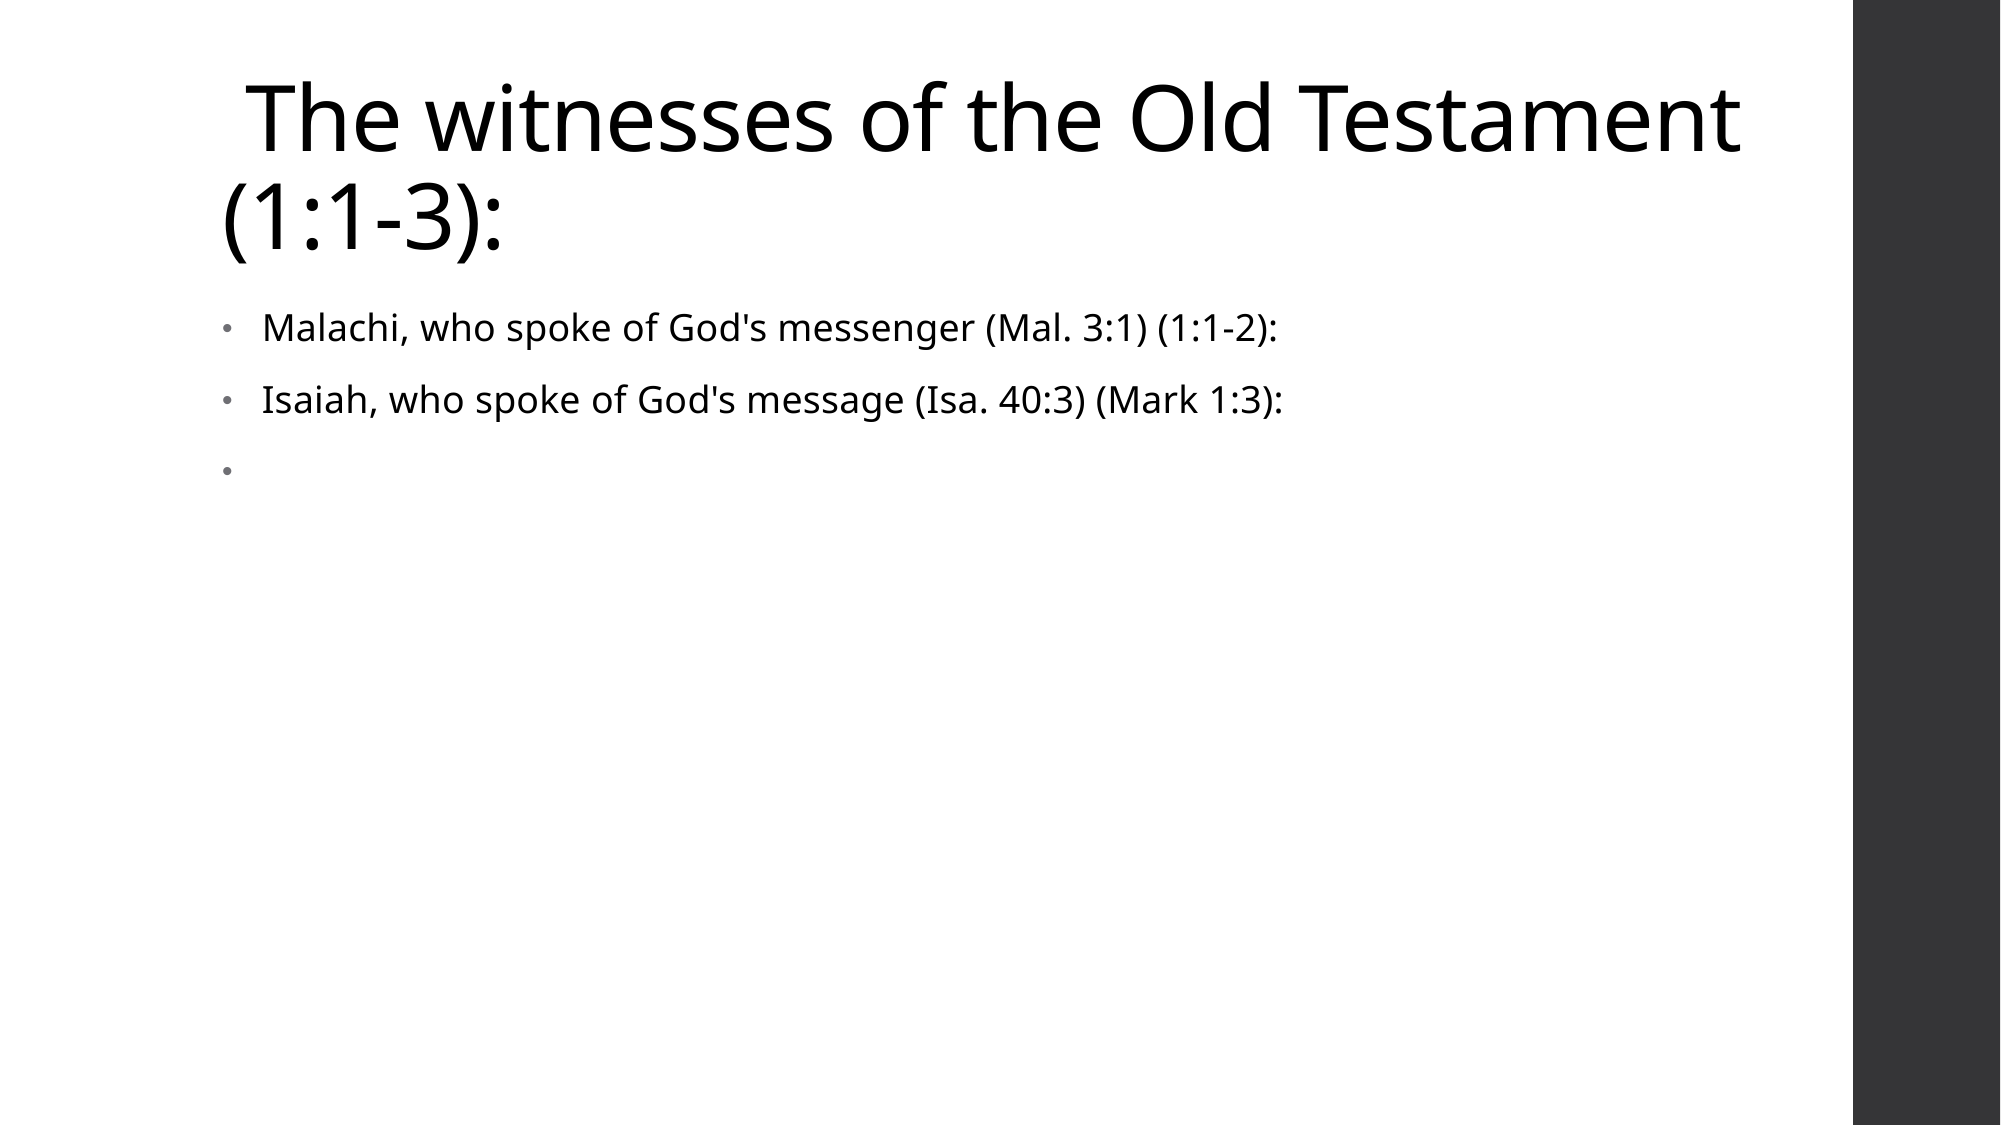

# The witnesses of the Old Testament (1:1-3):
 Malachi, who spoke of God's messenger (Mal. 3:1) (1:1-2):
 Isaiah, who spoke of God's message (Isa. 40:3) (Mark 1:3):